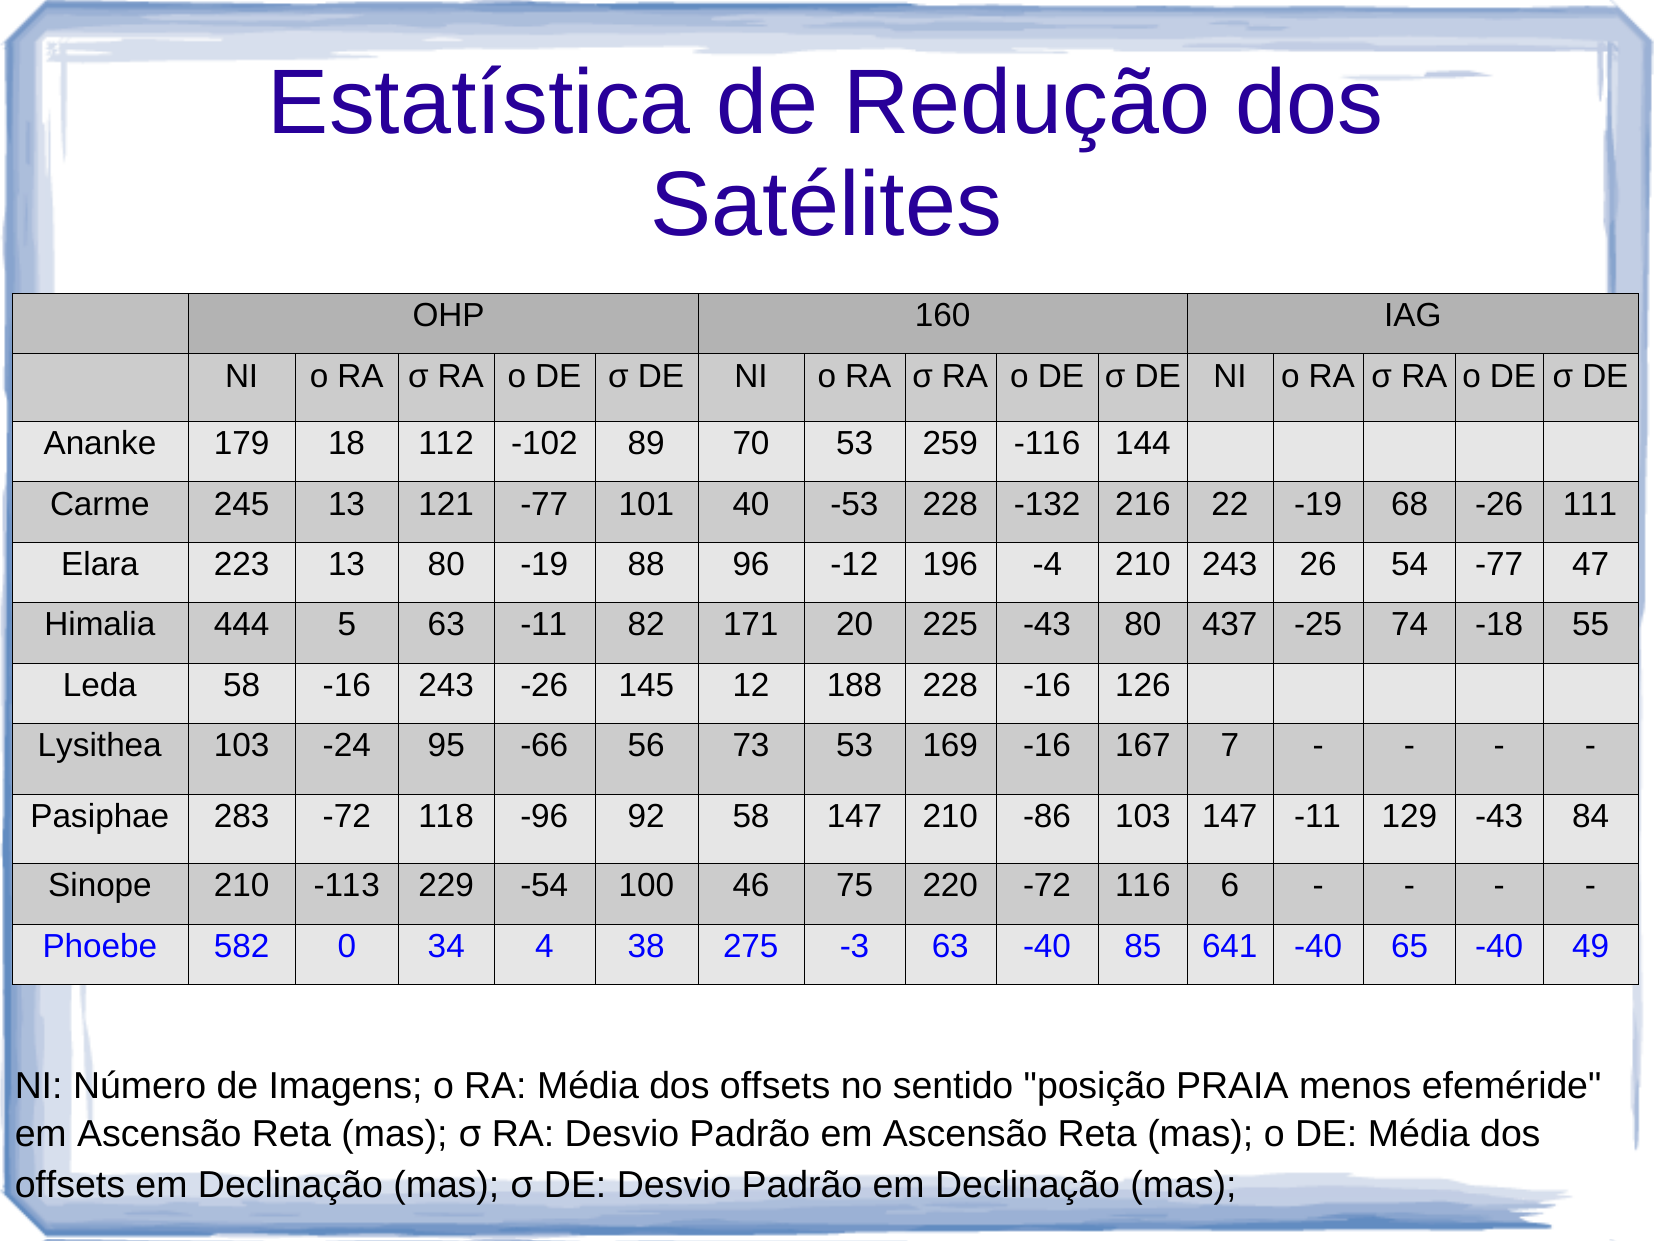

# Estatística de Redução dos Satélites
| | OHP | | | | | 160 | | | | | IAG | | | | |
| --- | --- | --- | --- | --- | --- | --- | --- | --- | --- | --- | --- | --- | --- | --- | --- |
| | NI | o RA | σ RA | o DE | σ DE | NI | o RA | σ RA | o DE | σ DE | NI | o RA | σ RA | o DE | σ DE |
| Ananke | 179 | 18 | 112 | -102 | 89 | 70 | 53 | 259 | -116 | 144 | | | | | |
| Carme | 245 | 13 | 121 | -77 | 101 | 40 | -53 | 228 | -132 | 216 | 22 | -19 | 68 | -26 | 111 |
| Elara | 223 | 13 | 80 | -19 | 88 | 96 | -12 | 196 | -4 | 210 | 243 | 26 | 54 | -77 | 47 |
| Himalia | 444 | 5 | 63 | -11 | 82 | 171 | 20 | 225 | -43 | 80 | 437 | -25 | 74 | -18 | 55 |
| Leda | 58 | -16 | 243 | -26 | 145 | 12 | 188 | 228 | -16 | 126 | | | | | |
| Lysithea | 103 | -24 | 95 | -66 | 56 | 73 | 53 | 169 | -16 | 167 | 7 | - | - | - | - |
| Pasiphae | 283 | -72 | 118 | -96 | 92 | 58 | 147 | 210 | -86 | 103 | 147 | -11 | 129 | -43 | 84 |
| Sinope | 210 | -113 | 229 | -54 | 100 | 46 | 75 | 220 | -72 | 116 | 6 | - | - | - | - |
| Phoebe | 582 | 0 | 34 | 4 | 38 | 275 | -3 | 63 | -40 | 85 | 641 | -40 | 65 | -40 | 49 |
NI: Número de Imagens; o RA: Média dos offsets no sentido "posição PRAIA menos efeméride" em Ascensão Reta (mas); σ RA: Desvio Padrão em Ascensão Reta (mas); o DE: Média dos offsets em Declinação (mas); σ DE: Desvio Padrão em Declinação (mas);